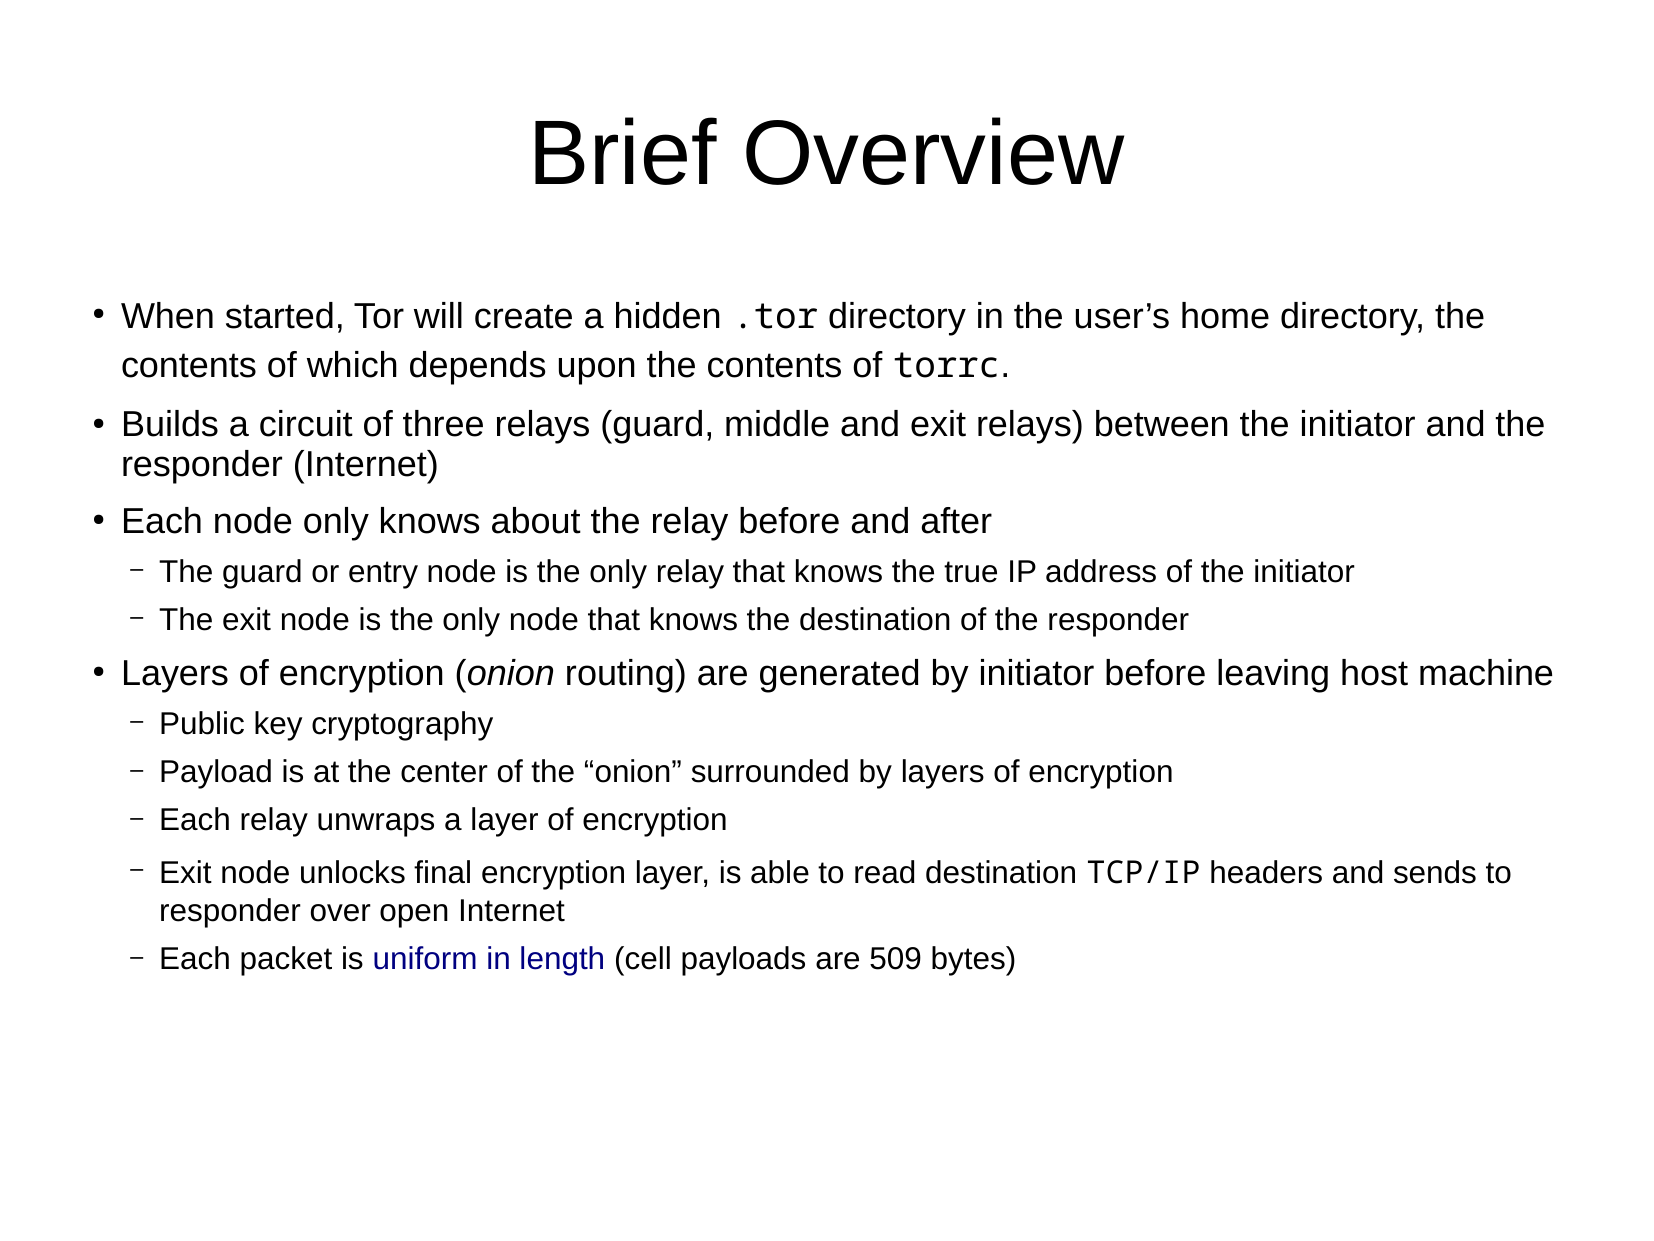

# Brief Overview
When started, Tor will create a hidden .tor directory in the user’s home directory, the contents of which depends upon the contents of torrc.
Builds a circuit of three relays (guard, middle and exit relays) between the initiator and the responder (Internet)
Each node only knows about the relay before and after
The guard or entry node is the only relay that knows the true IP address of the initiator
The exit node is the only node that knows the destination of the responder
Layers of encryption (onion routing) are generated by initiator before leaving host machine
Public key cryptography
Payload is at the center of the “onion” surrounded by layers of encryption
Each relay unwraps a layer of encryption
Exit node unlocks final encryption layer, is able to read destination TCP/IP headers and sends to responder over open Internet
Each packet is uniform in length (cell payloads are 509 bytes)